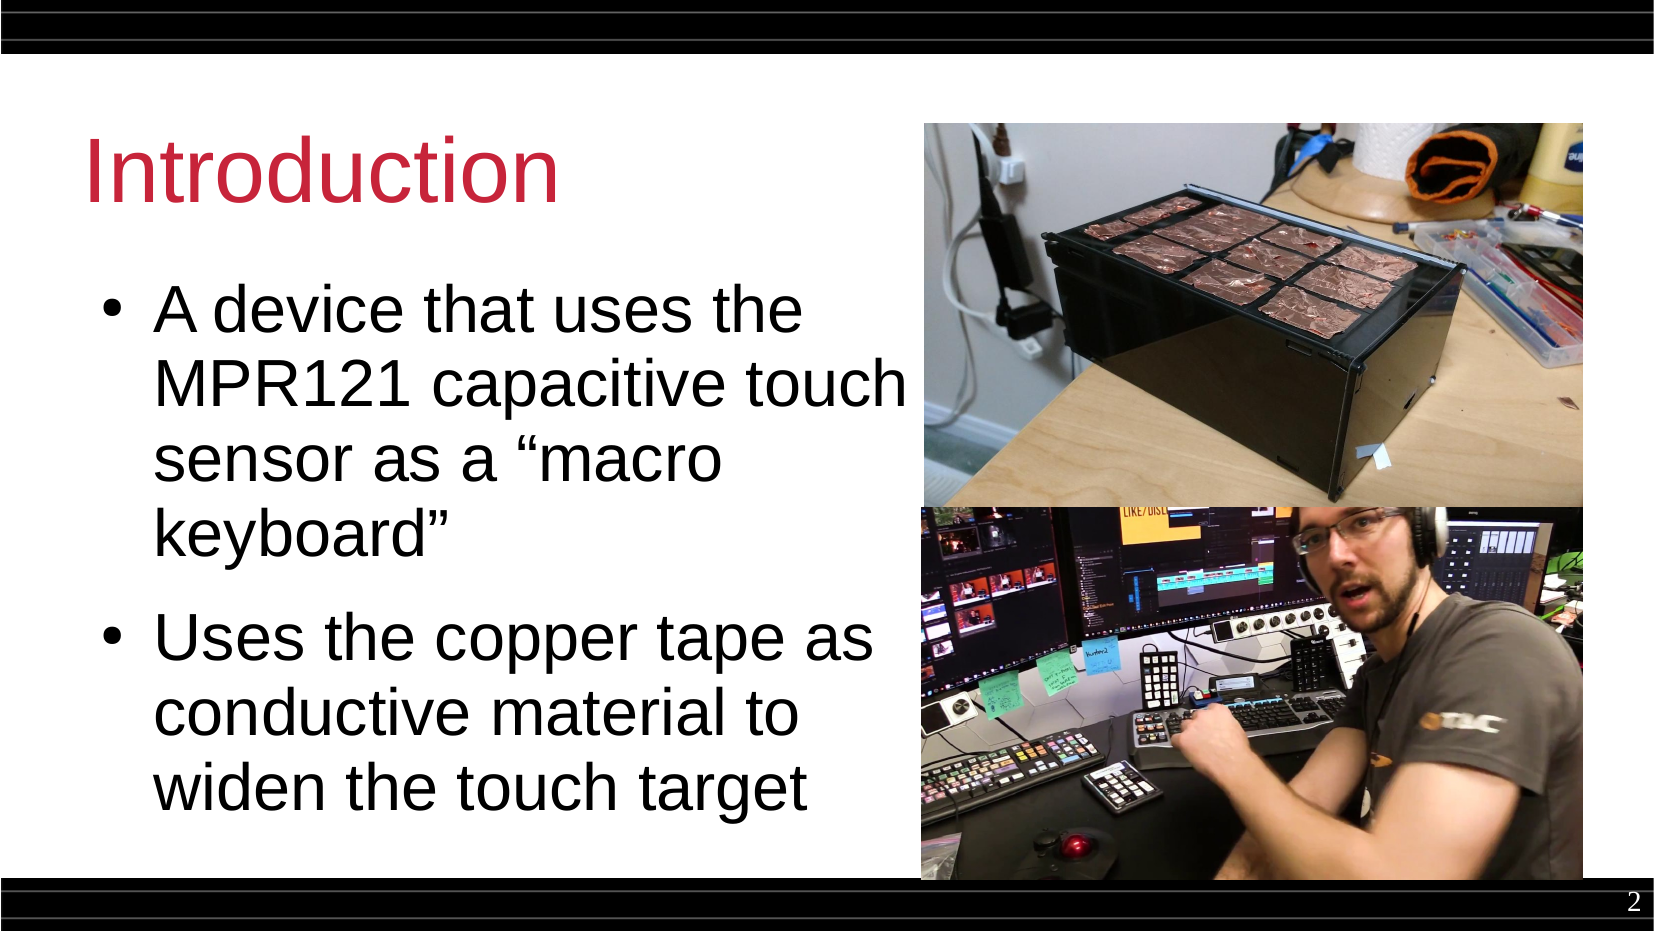

# Introduction
A device that uses the MPR121 capacitive touch sensor as a “macro keyboard”
Uses the copper tape as conductive material to widen the touch target